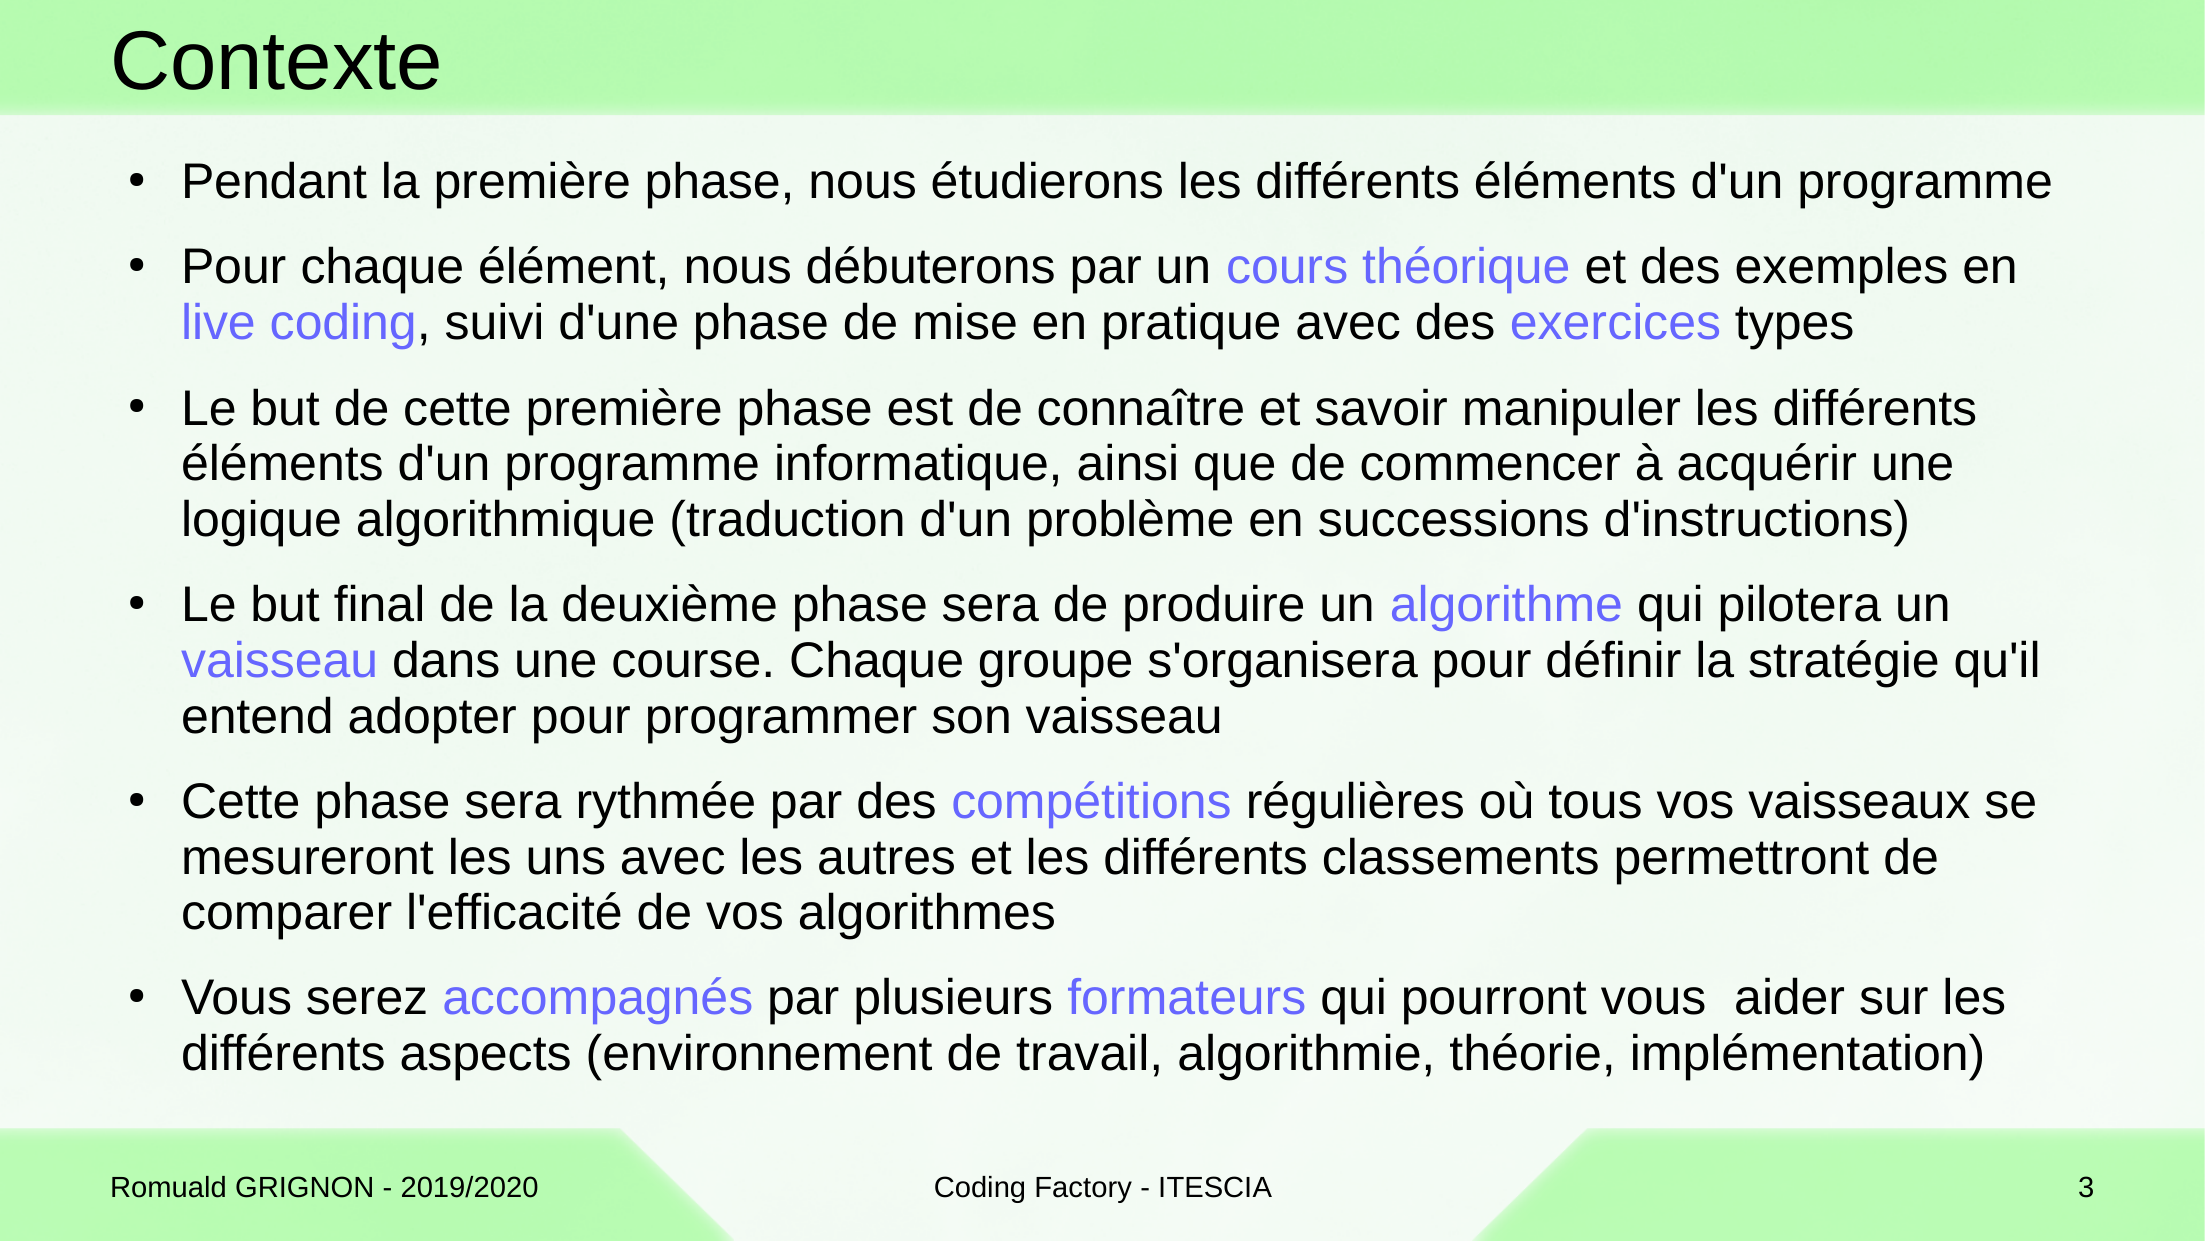

# Contexte
Pendant la première phase, nous étudierons les différents éléments d'un programme
Pour chaque élément, nous débuterons par un cours théorique et des exemples en live coding, suivi d'une phase de mise en pratique avec des exercices types
Le but de cette première phase est de connaître et savoir manipuler les différents éléments d'un programme informatique, ainsi que de commencer à acquérir une logique algorithmique (traduction d'un problème en successions d'instructions)
Le but final de la deuxième phase sera de produire un algorithme qui pilotera un vaisseau dans une course. Chaque groupe s'organisera pour définir la stratégie qu'il entend adopter pour programmer son vaisseau
Cette phase sera rythmée par des compétitions régulières où tous vos vaisseaux se mesureront les uns avec les autres et les différents classements permettront de comparer l'efficacité de vos algorithmes
Vous serez accompagnés par plusieurs formateurs qui pourront vous aider sur les différents aspects (environnement de travail, algorithmie, théorie, implémentation)
Romuald GRIGNON - 2019/2020
Coding Factory - ITESCIA
3